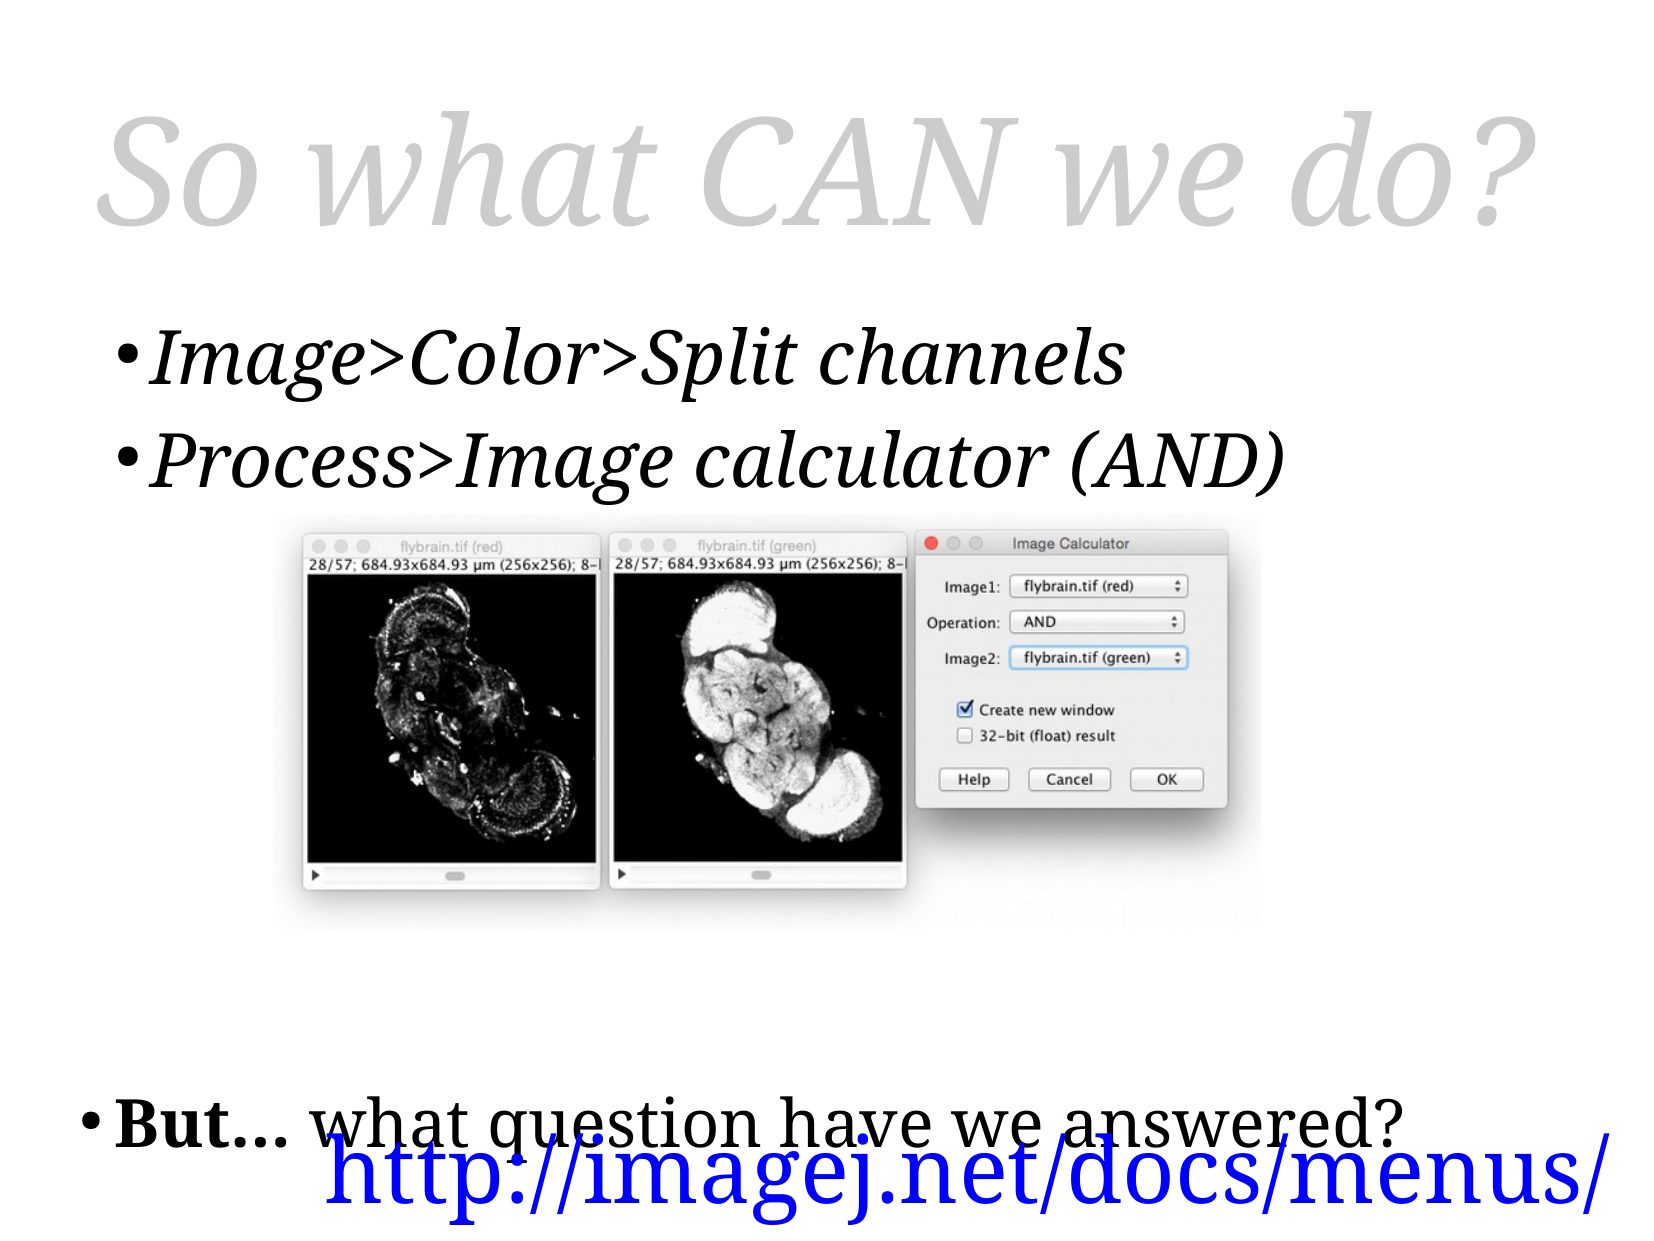

So what CAN we do?
Image>Color>Split channels
Process>Image calculator (AND)
But… what question have we answered?
http://imagej.net/docs/menus/process.html